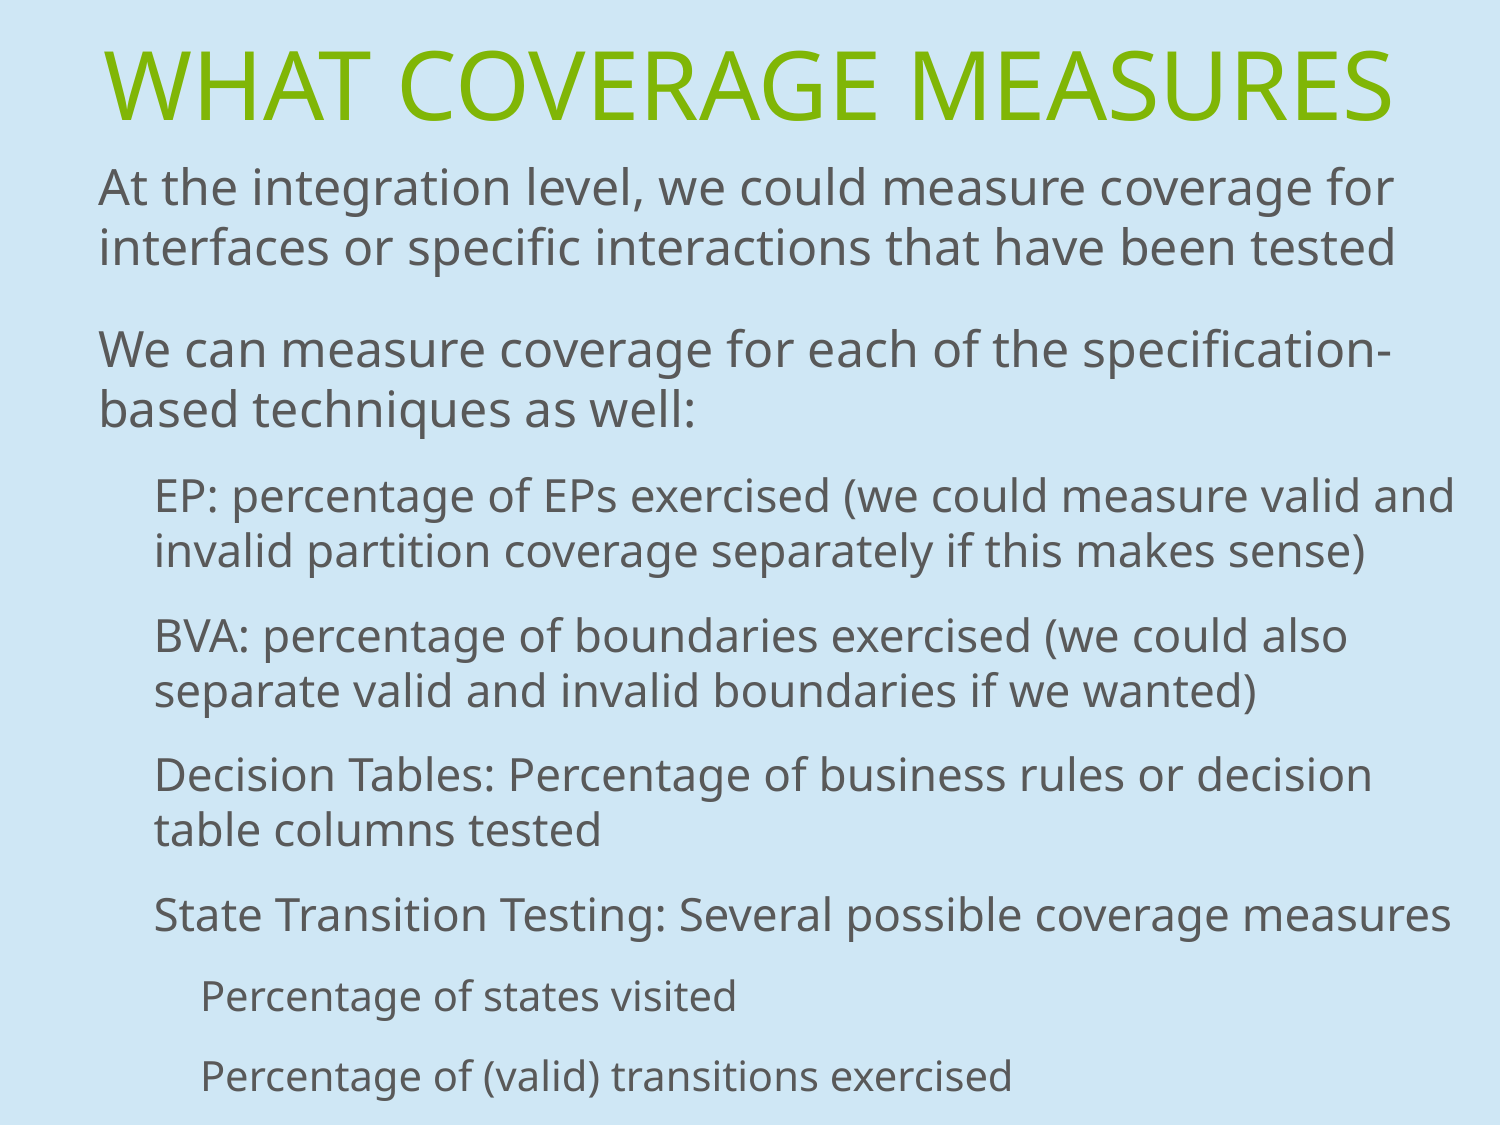

# WHAT COVERAGE MEASURES
At the integration level, we could measure coverage for interfaces or specific interactions that have been tested
We can measure coverage for each of the specification-based techniques as well:
EP: percentage of EPs exercised (we could measure valid and invalid partition coverage separately if this makes sense)
BVA: percentage of boundaries exercised (we could also separate valid and invalid boundaries if we wanted)
Decision Tables: Percentage of business rules or decision table columns tested
State Transition Testing: Several possible coverage measures
Percentage of states visited
Percentage of (valid) transitions exercised
Percentage of pairs of valid transitions exercised – and longer series of transitions, such as transition triples, quadruples, etc.
Percentage of invalid transitions exercised (from the state table)